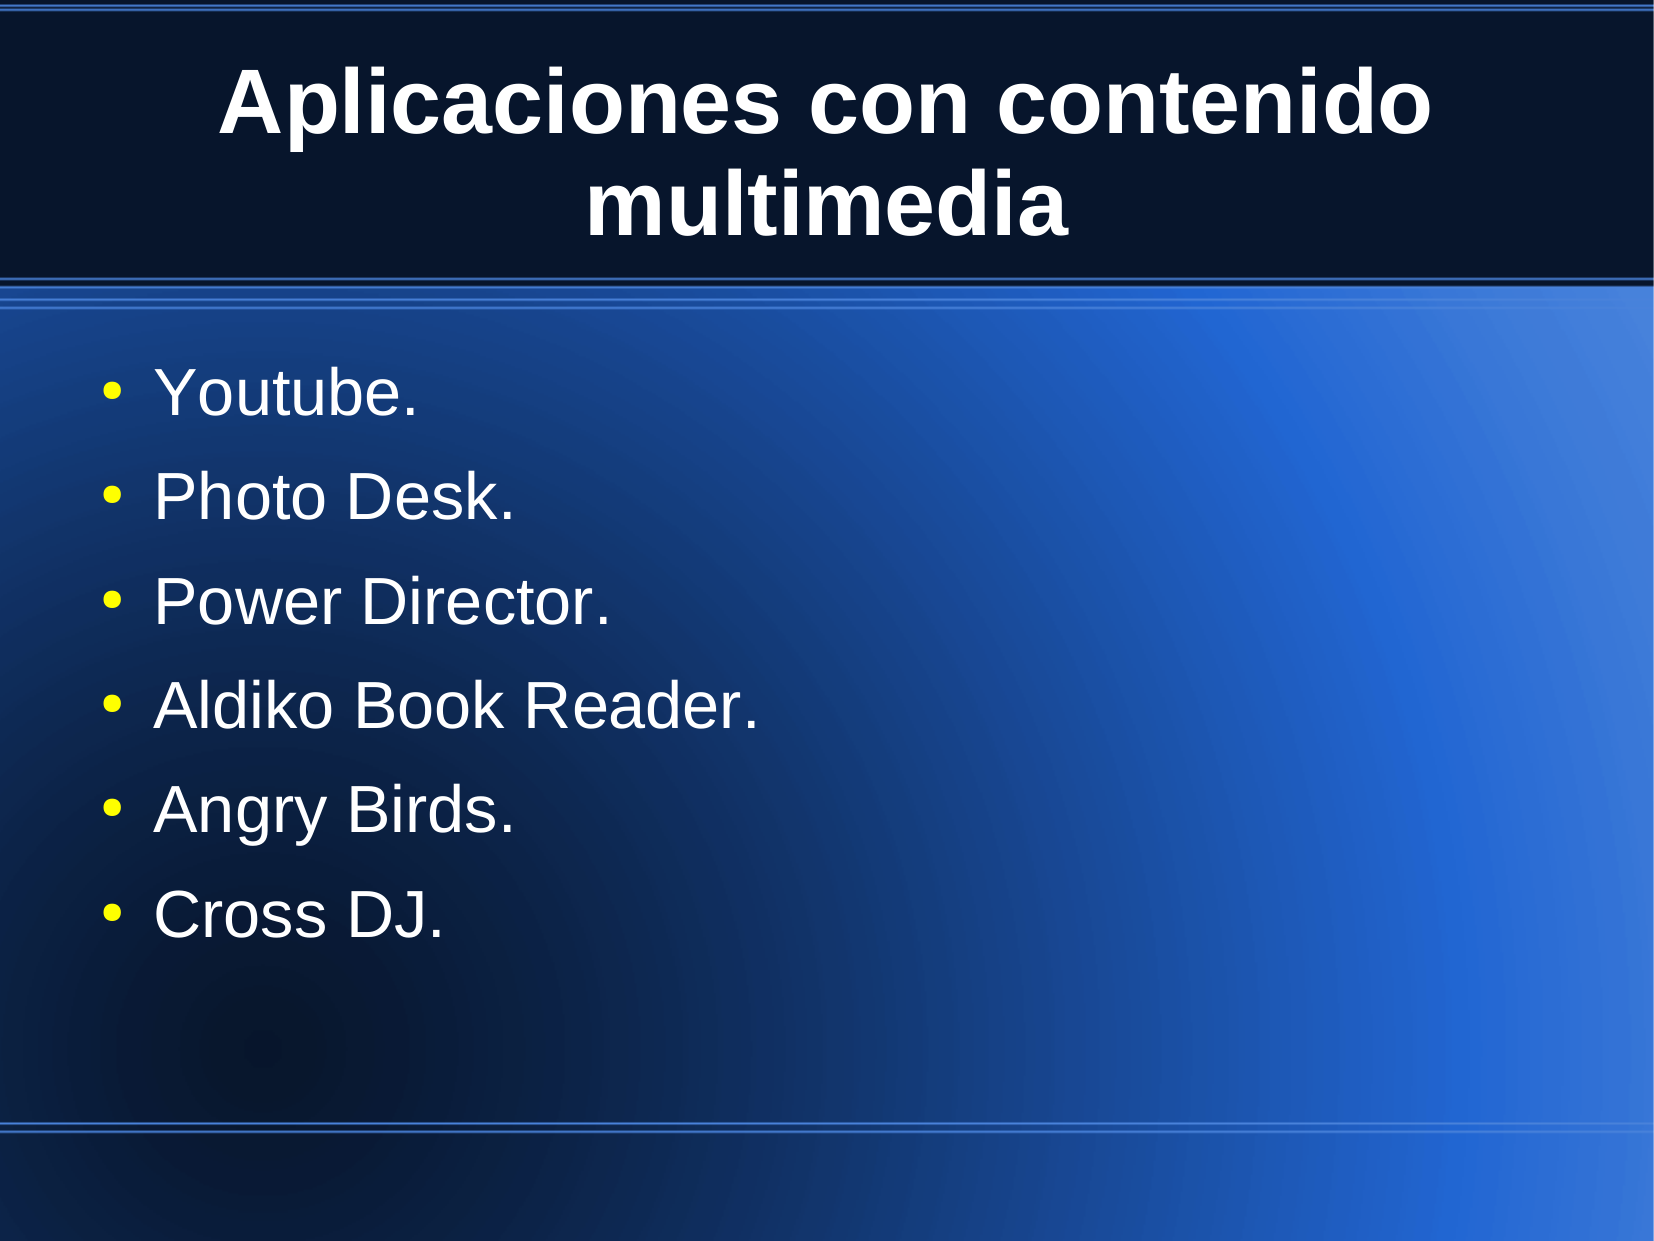

# Aplicaciones con contenido multimedia
Youtube.
Photo Desk.
Power Director.
Aldiko Book Reader.
Angry Birds.
Cross DJ.